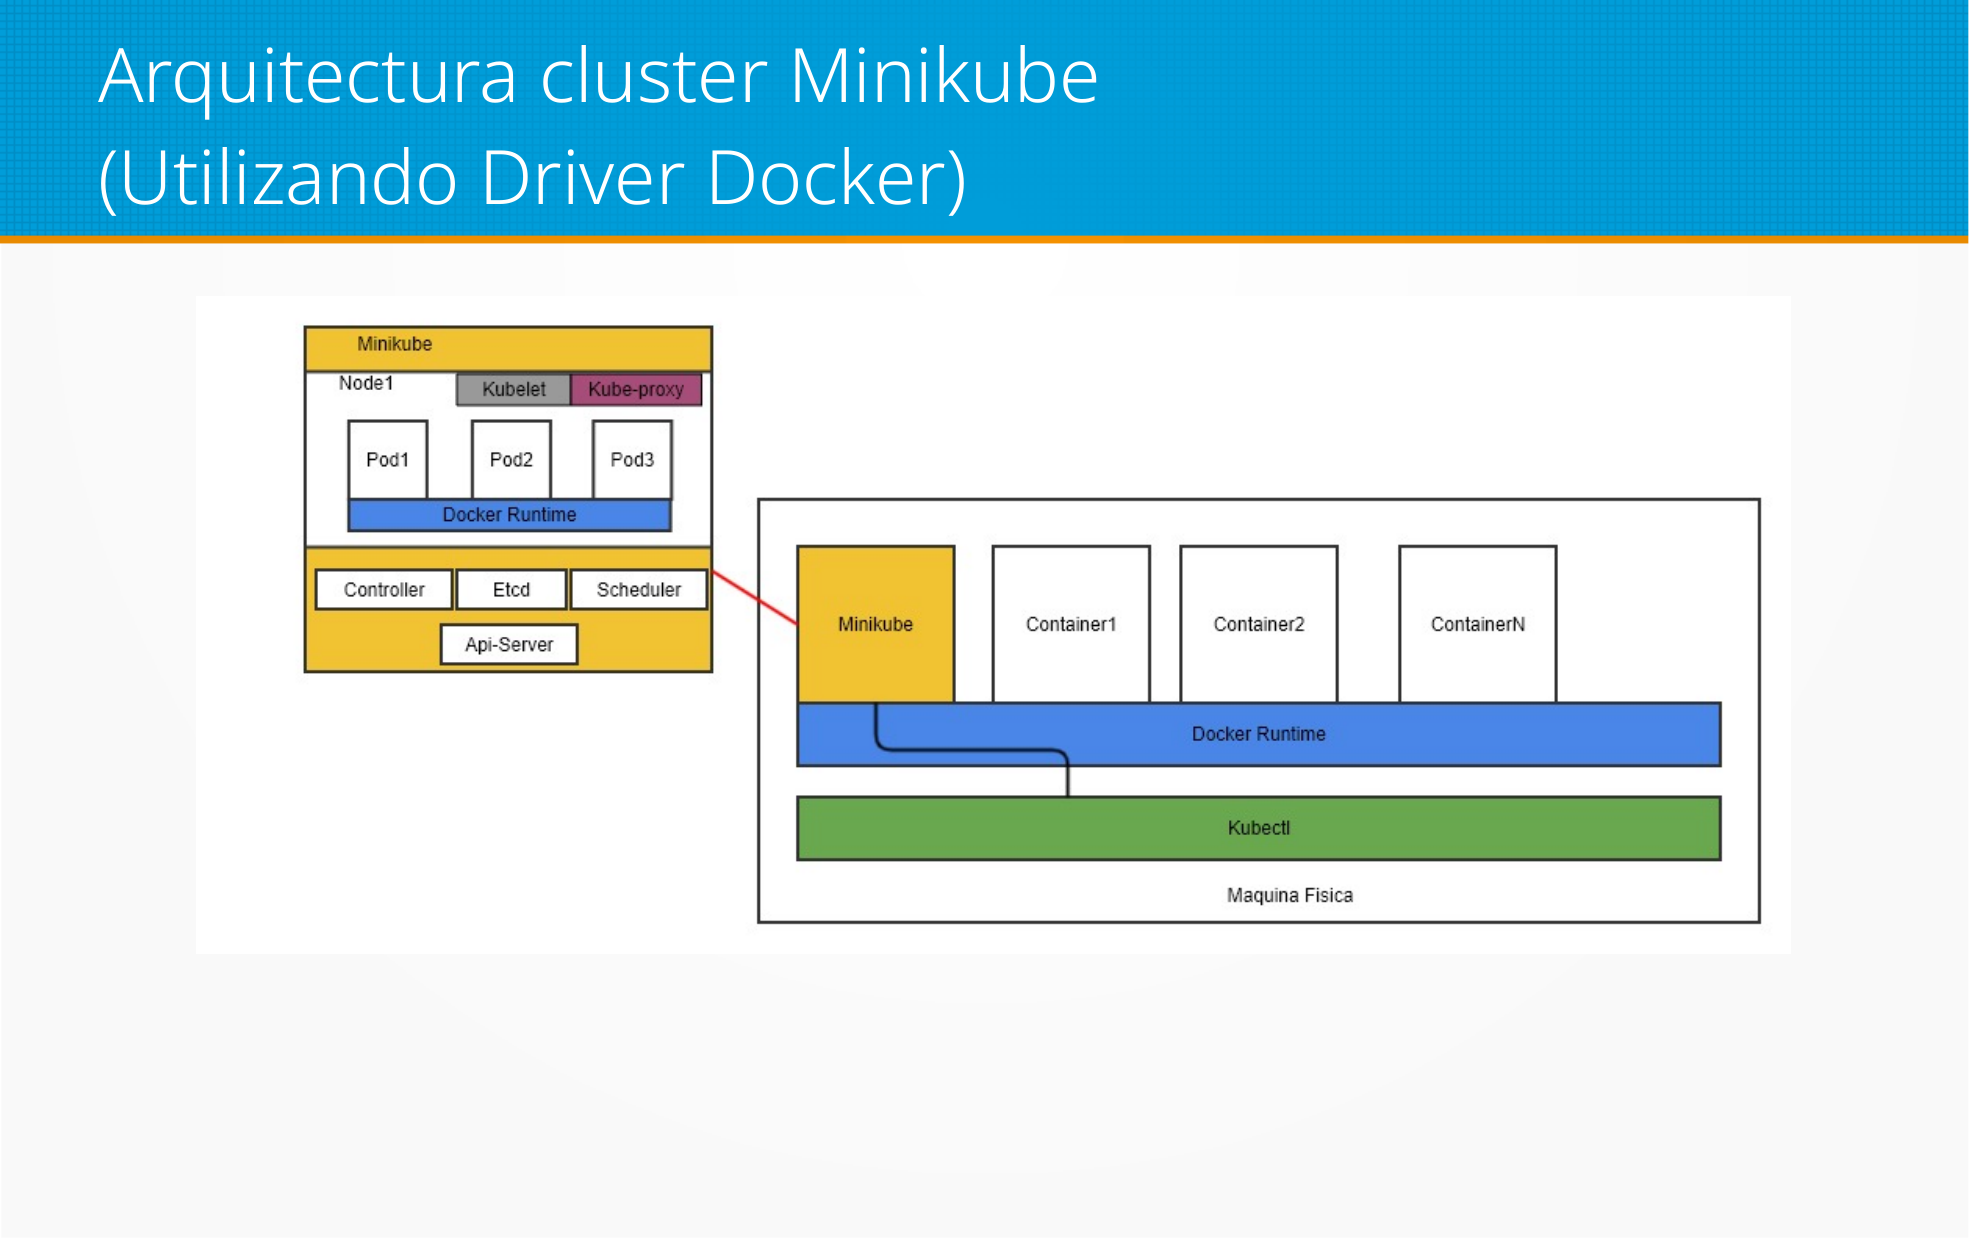

# Arquitectura cluster Minikube (Utilizando Driver Docker)